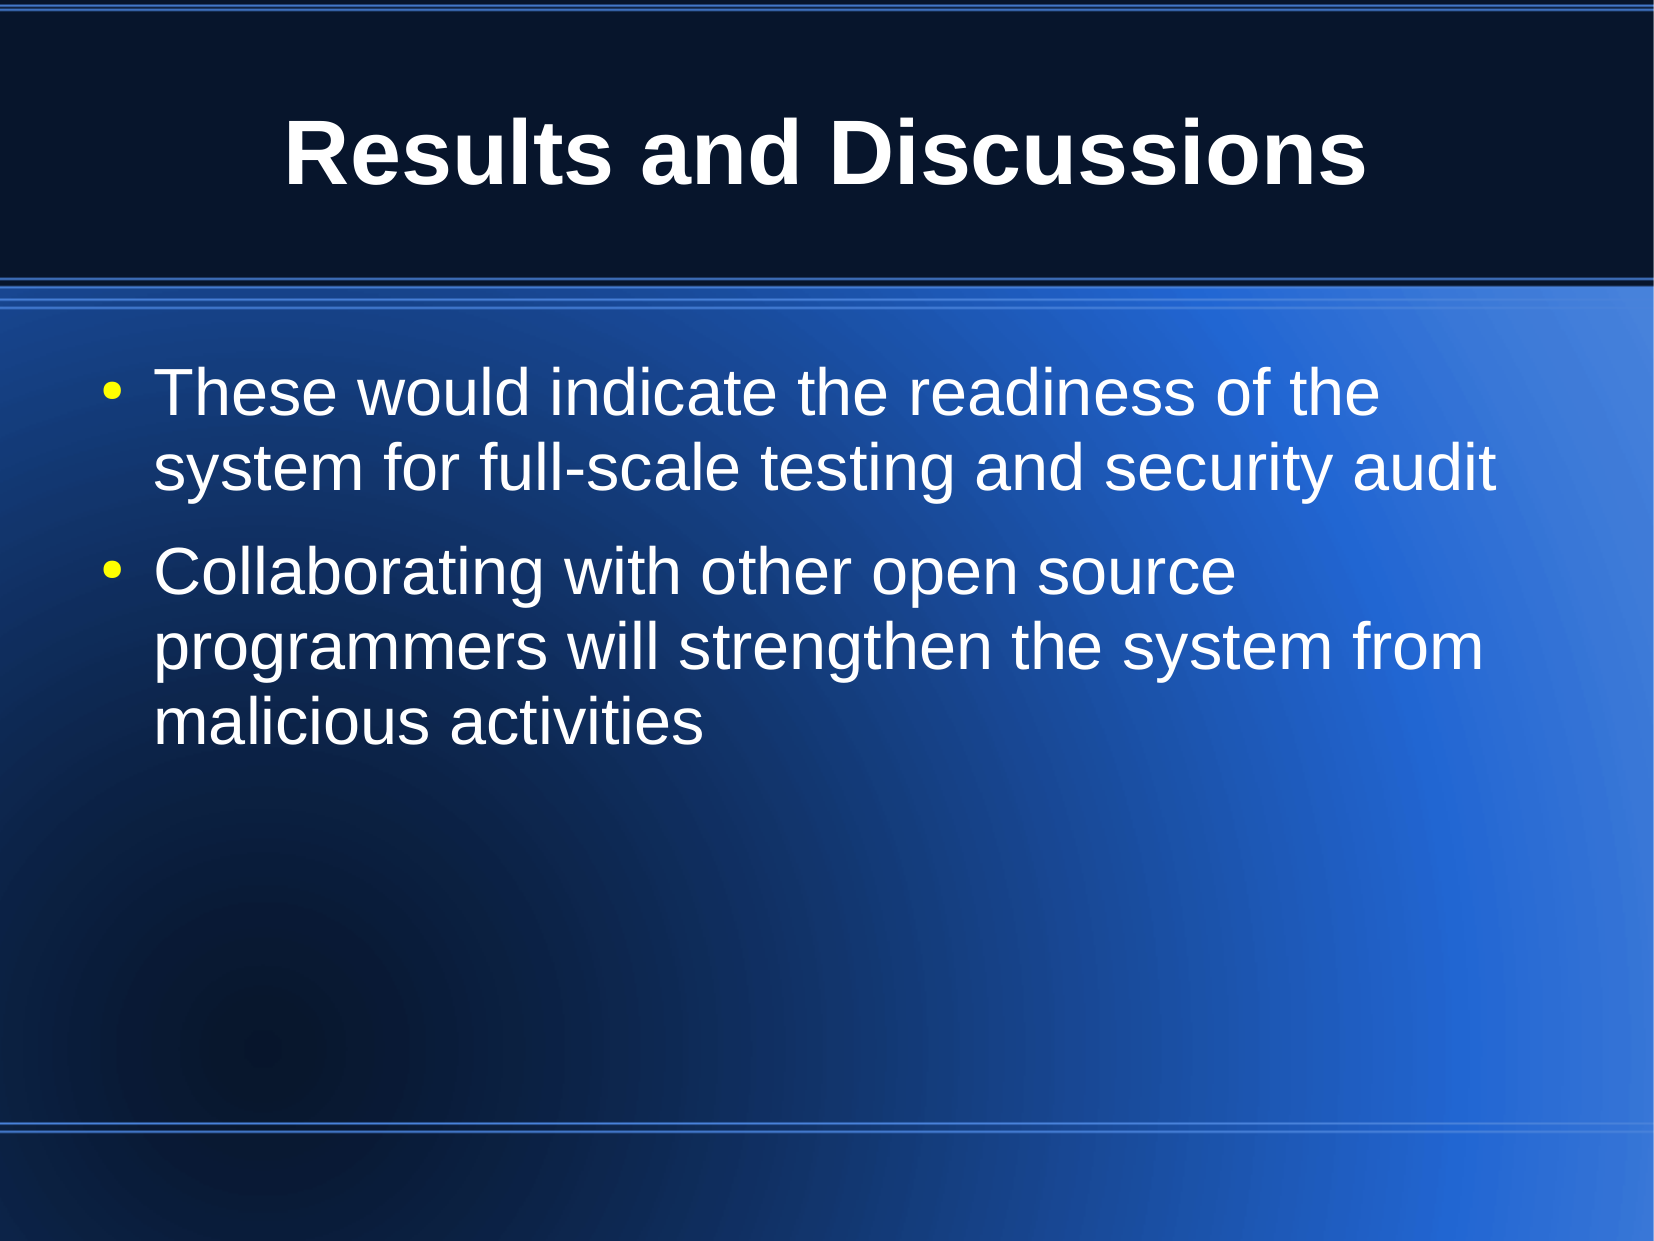

# Results and Discussions
These would indicate the readiness of the system for full-scale testing and security audit
Collaborating with other open source programmers will strengthen the system from malicious activities